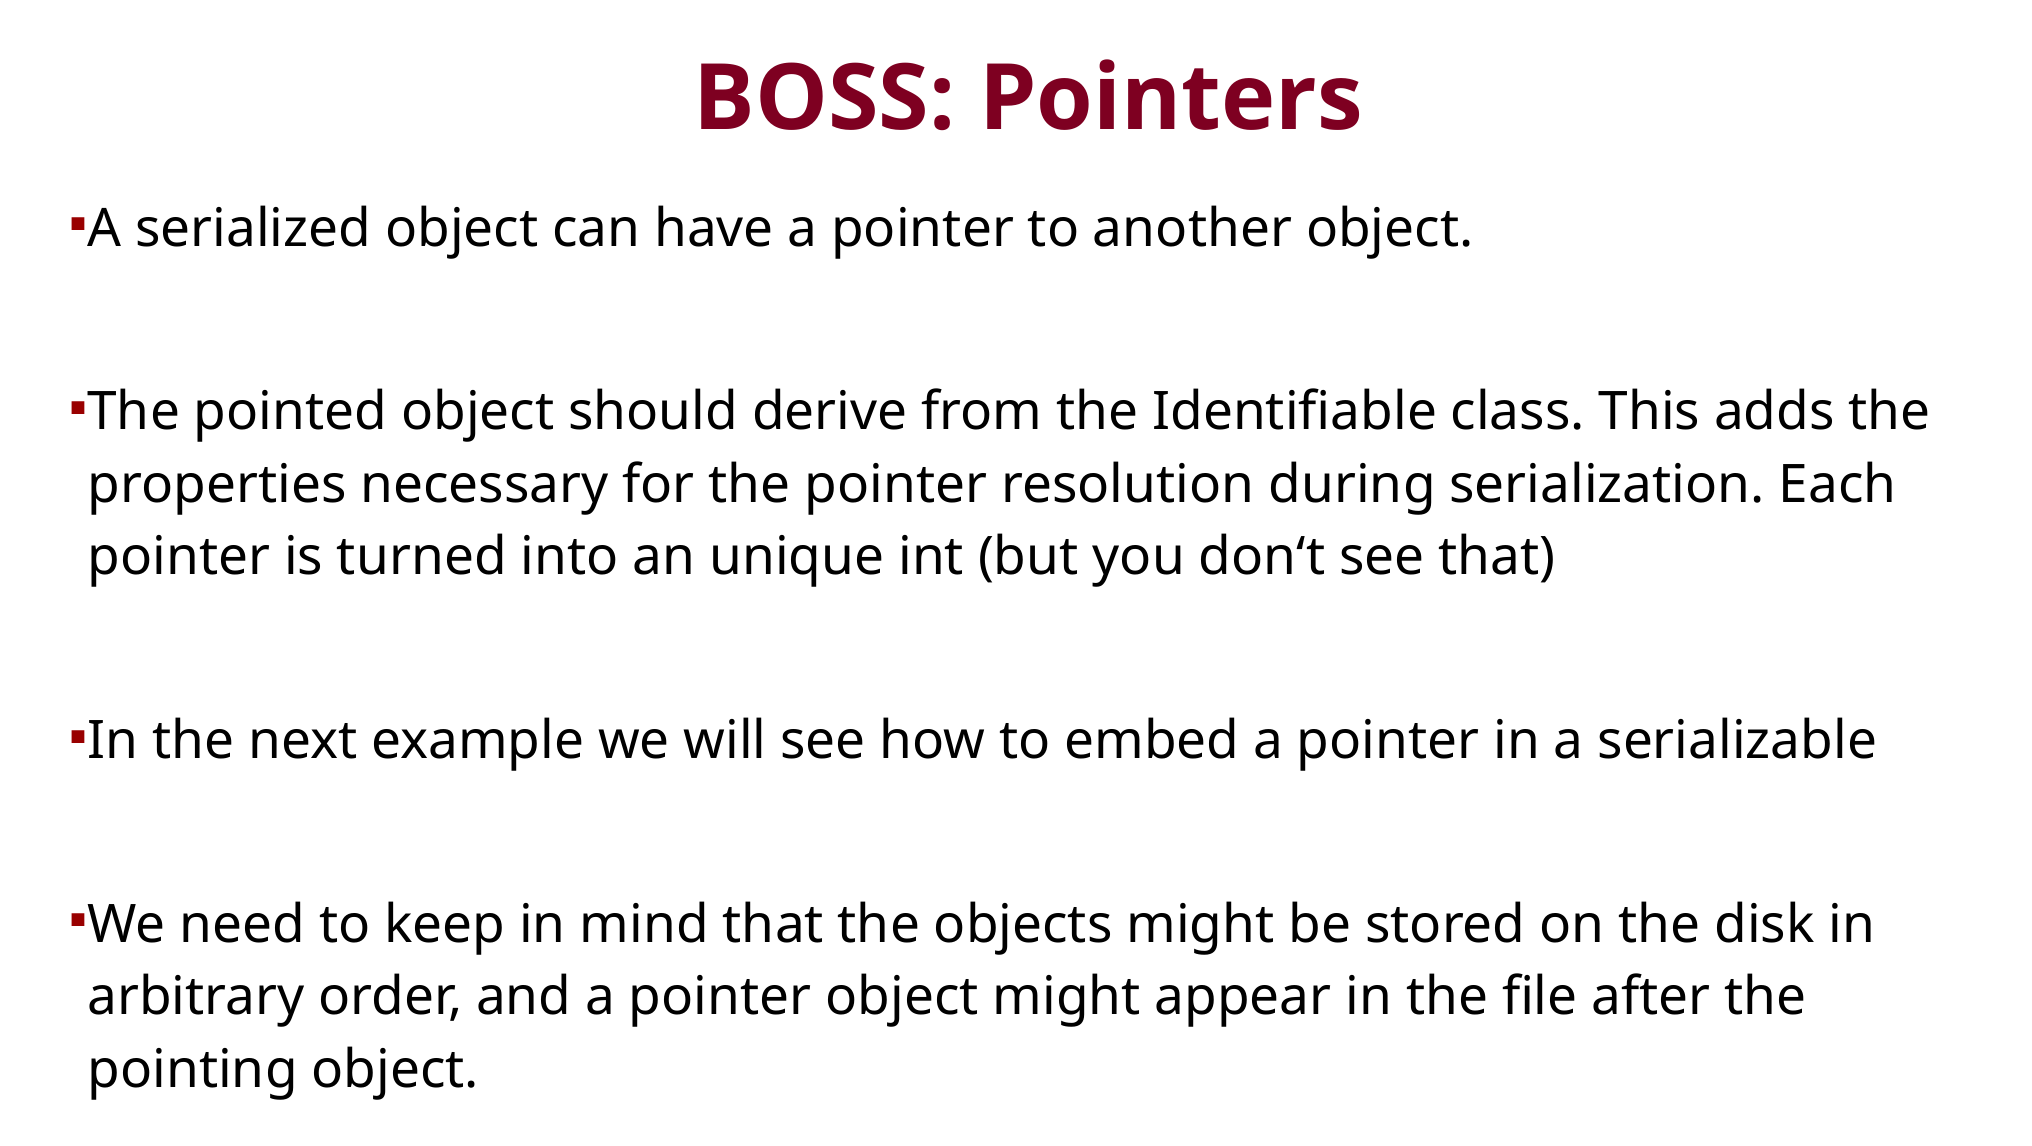

# BOSS: Pointers
A serialized object can have a pointer to another object.
The pointed object should derive from the Identifiable class. This adds the properties necessary for the pointer resolution during serialization. Each pointer is turned into an unique int (but you don‘t see that)
In the next example we will see how to embed a pointer in a serializable
We need to keep in mind that the objects might be stored on the disk in arbitrary order, and a pointer object might appear in the file after the pointing object.